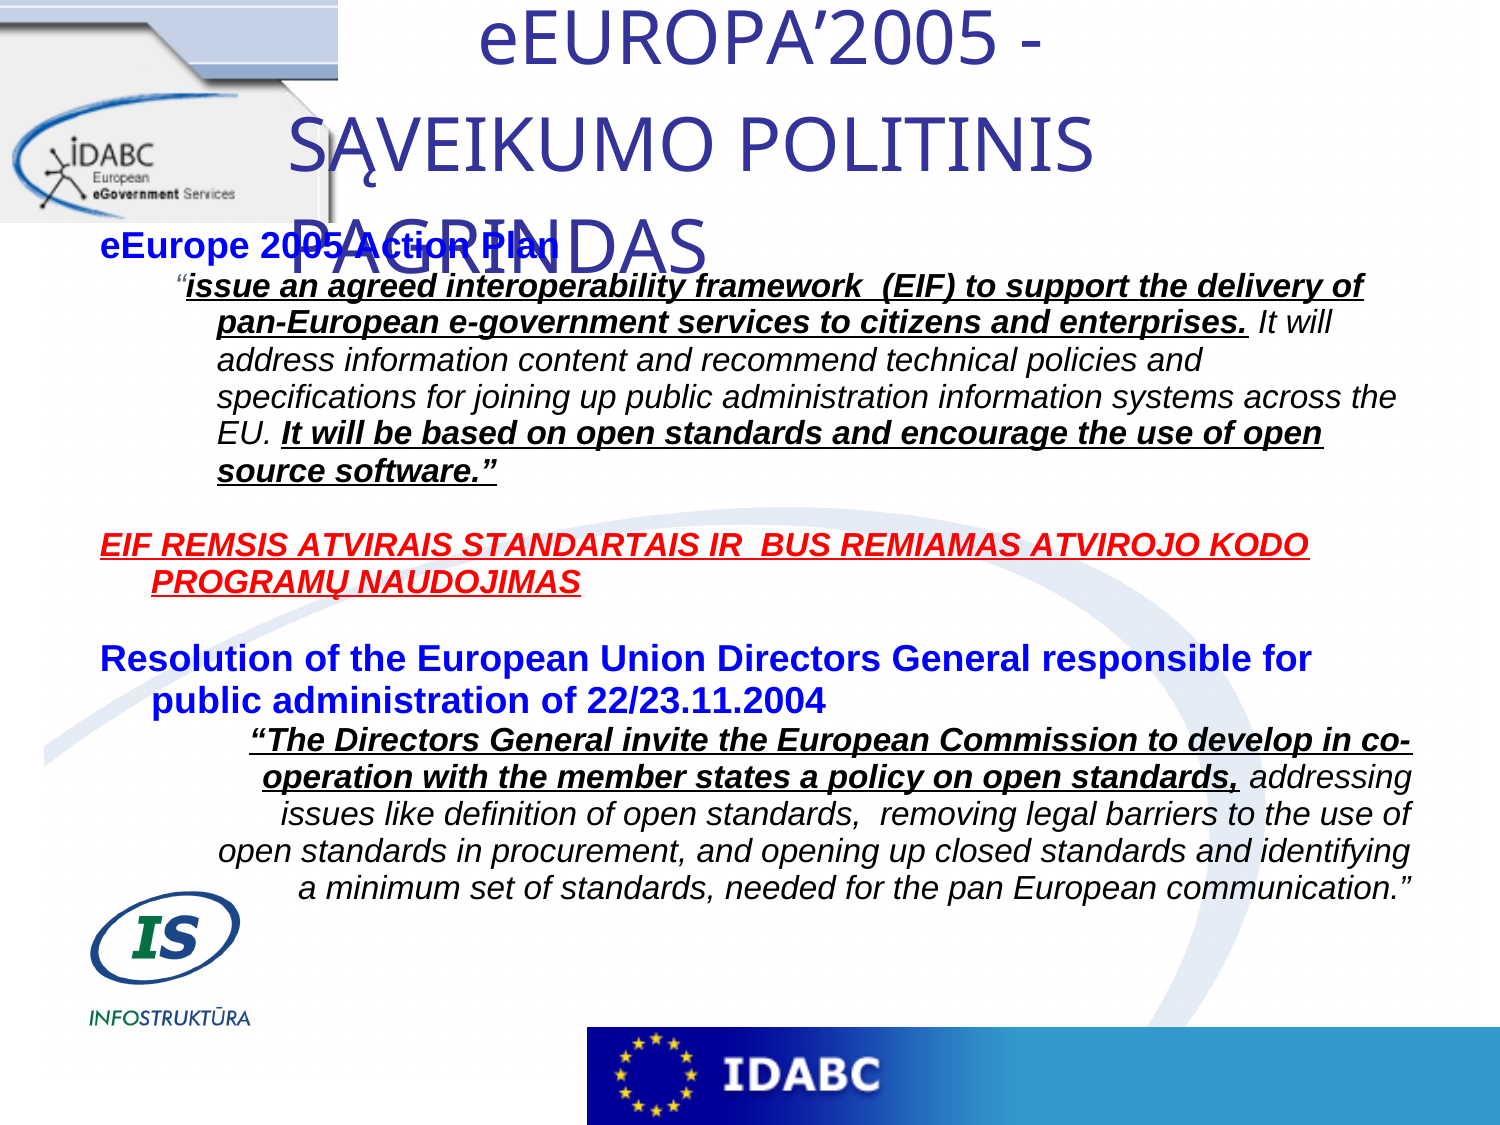

# eEUROPA’2005 - SĄVEIKUMO POLITINIS PAGRINDAS
eEurope 2005 Action Plan
“issue an agreed interoperability framework (EIF) to support the delivery of pan-European e-government services to citizens and enterprises. It will address information content and recommend technical policies and specifications for joining up public administration information systems across the EU. It will be based on open standards and encourage the use of open source software.”
EIF REMSIS ATVIRAIS STANDARTAIS IR BUS REMIAMAS ATVIROJO KODO PROGRAMŲ NAUDOJIMAS
Resolution of the European Union Directors General responsible for public administration of 22/23.11.2004
“The Directors General invite the European Commission to develop in co-operation with the member states a policy on open standards, addressing issues like definition of open standards, removing legal barriers to the use of open standards in procurement, and opening up closed standards and identifying a minimum set of standards, needed for the pan European communication.”